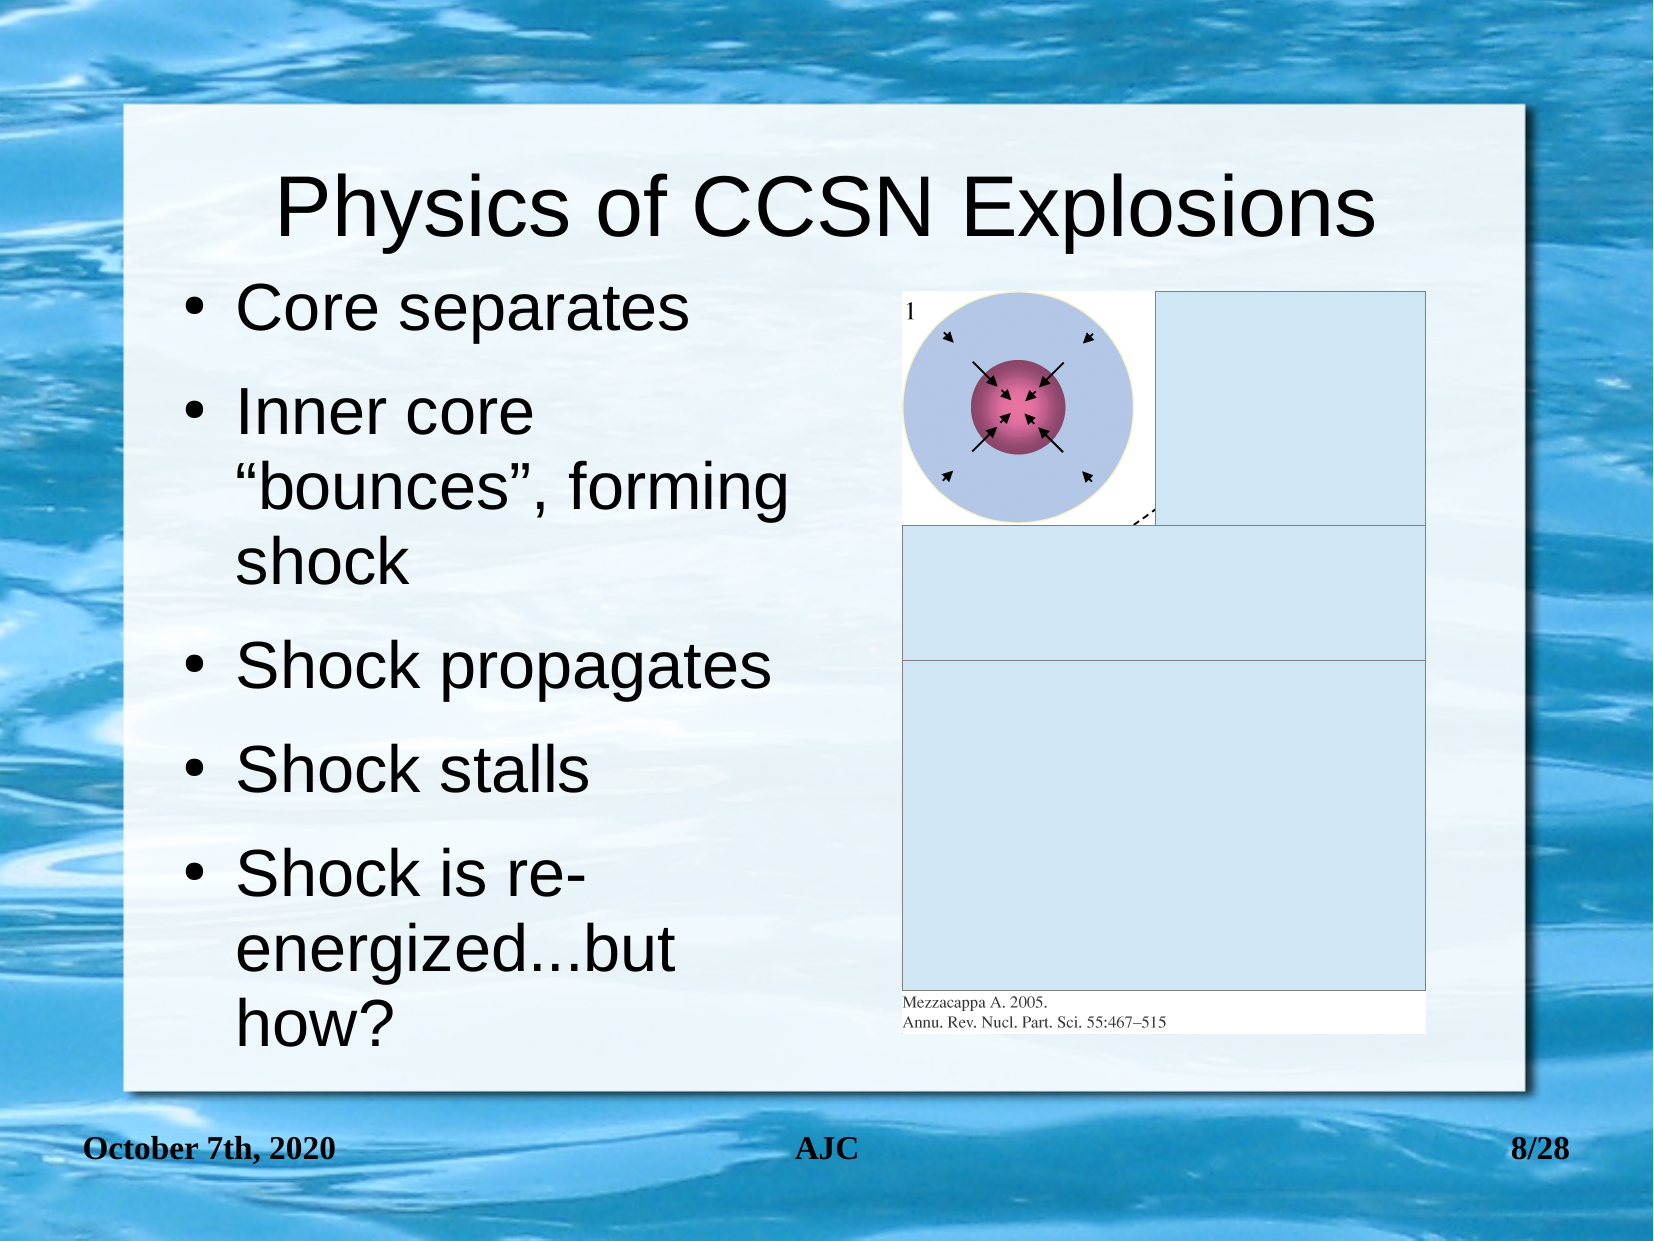

# Physics of CCSN Explosions
Core separates
Inner core “bounces”, forming shock
Shock propagates
Shock stalls
Shock is re-energized...but how?
October 7th, 2020
AJC
8